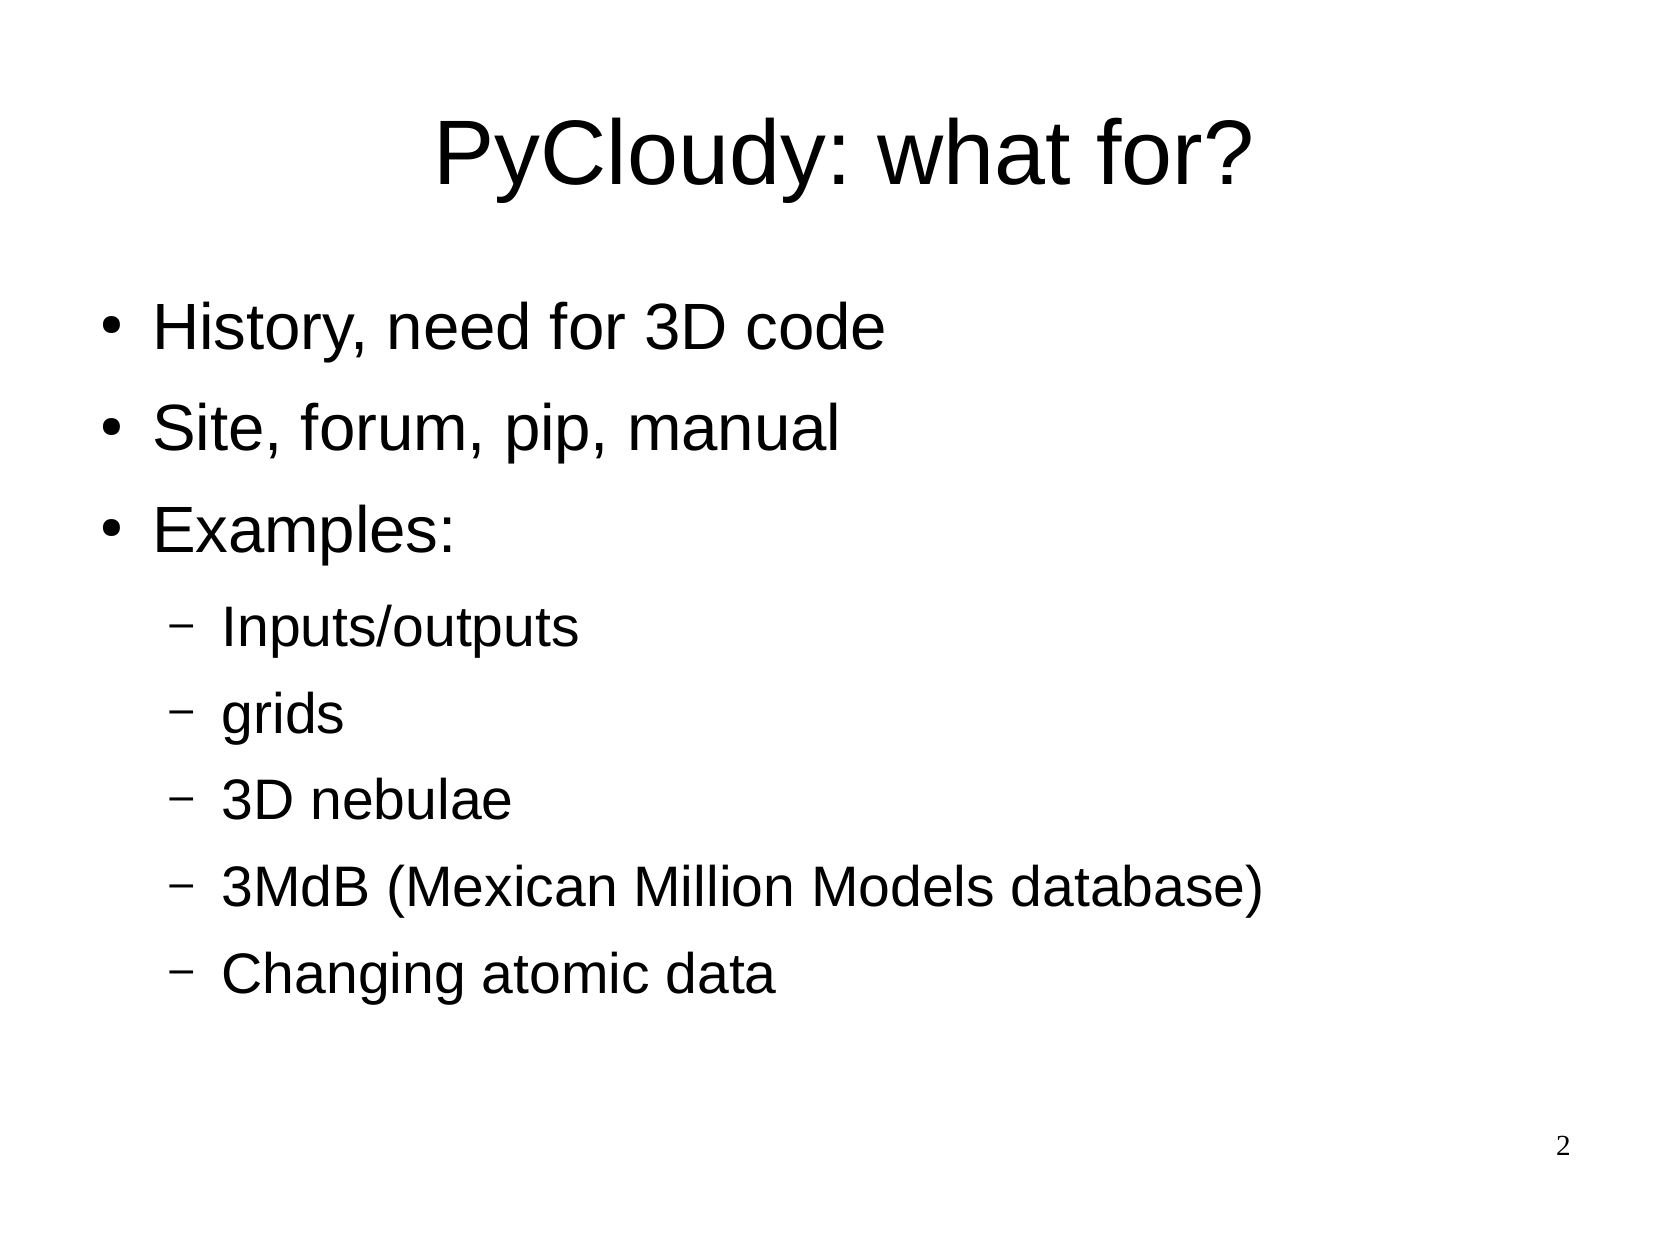

# PyCloudy: what for?
History, need for 3D code
Site, forum, pip, manual
Examples:
Inputs/outputs
grids
3D nebulae
3MdB (Mexican Million Models database)
Changing atomic data
2